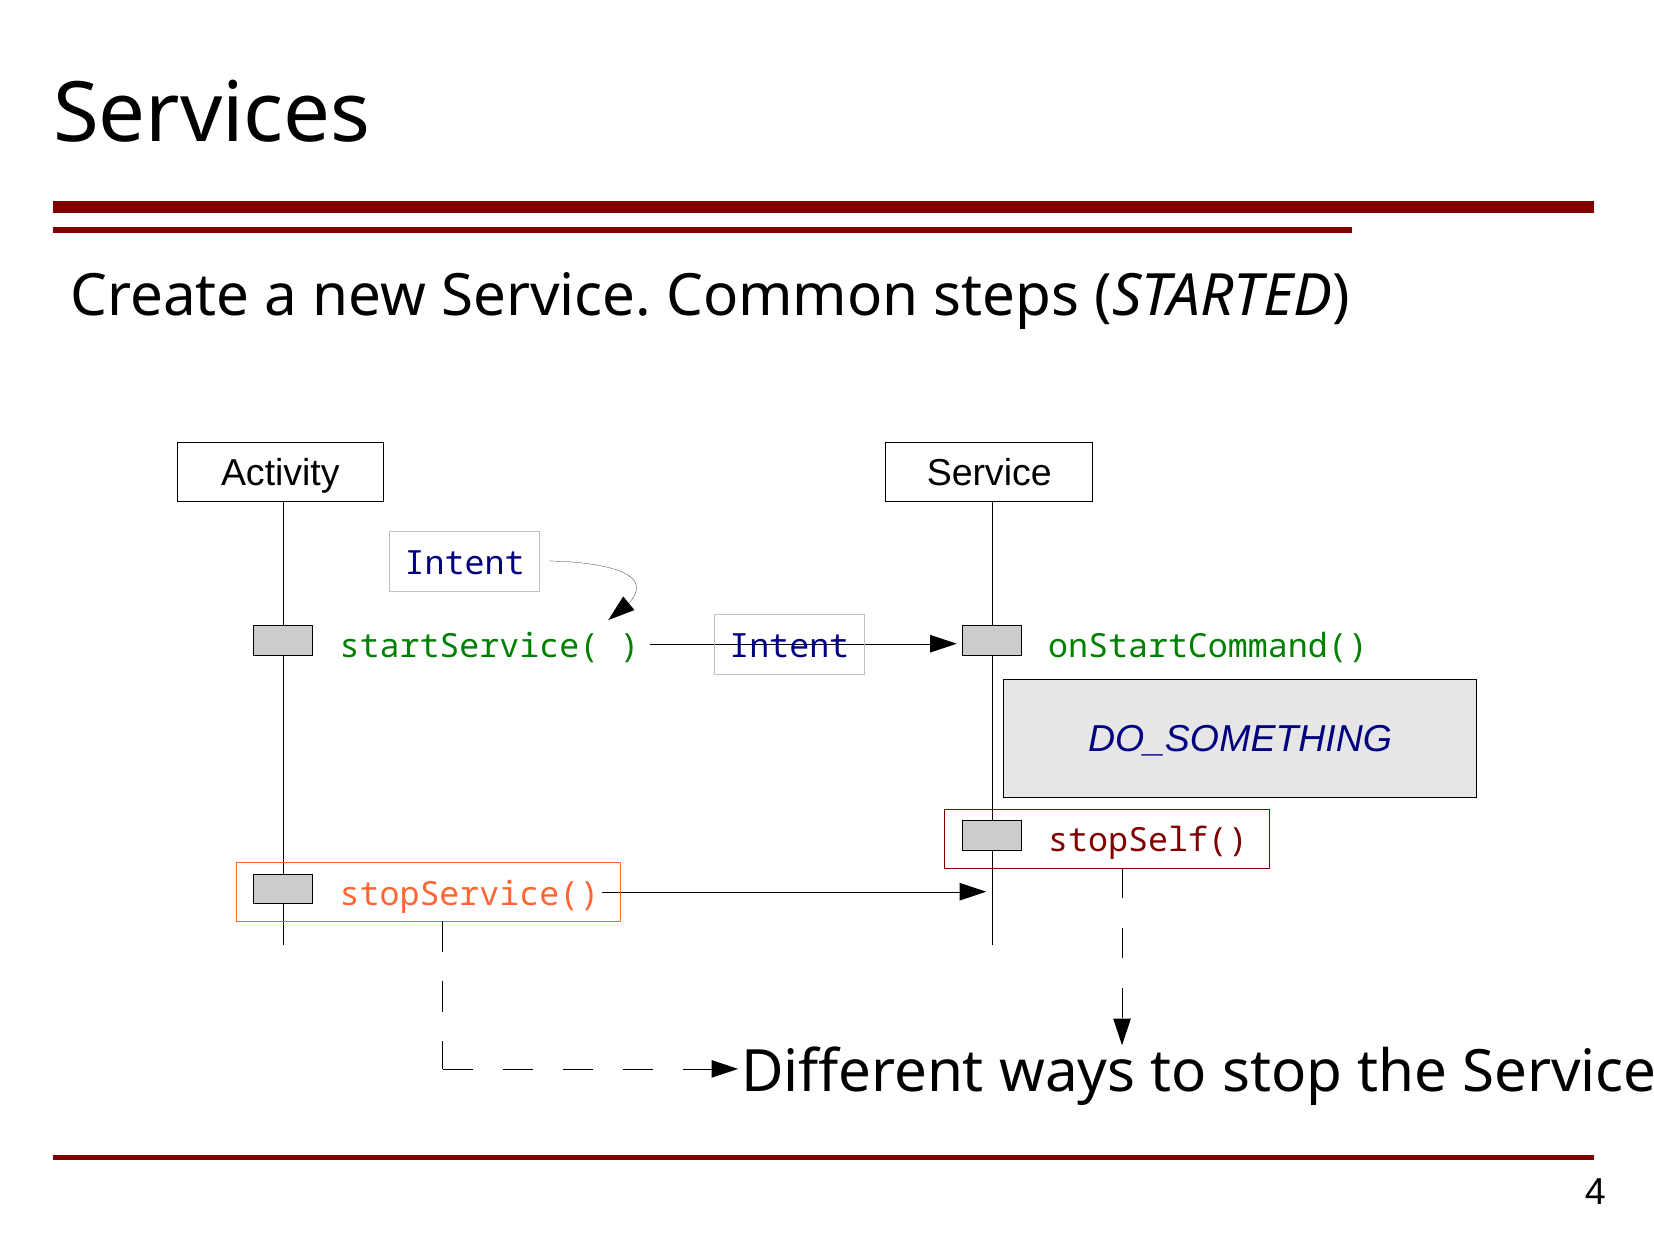

# Services
Create a new Service. Common steps (STARTED)
Activity
Service
Intent
startService( )
Intent
onStartCommand()
DO_SOMETHING
stopSelf()
stopService()
Different ways to stop the Service!